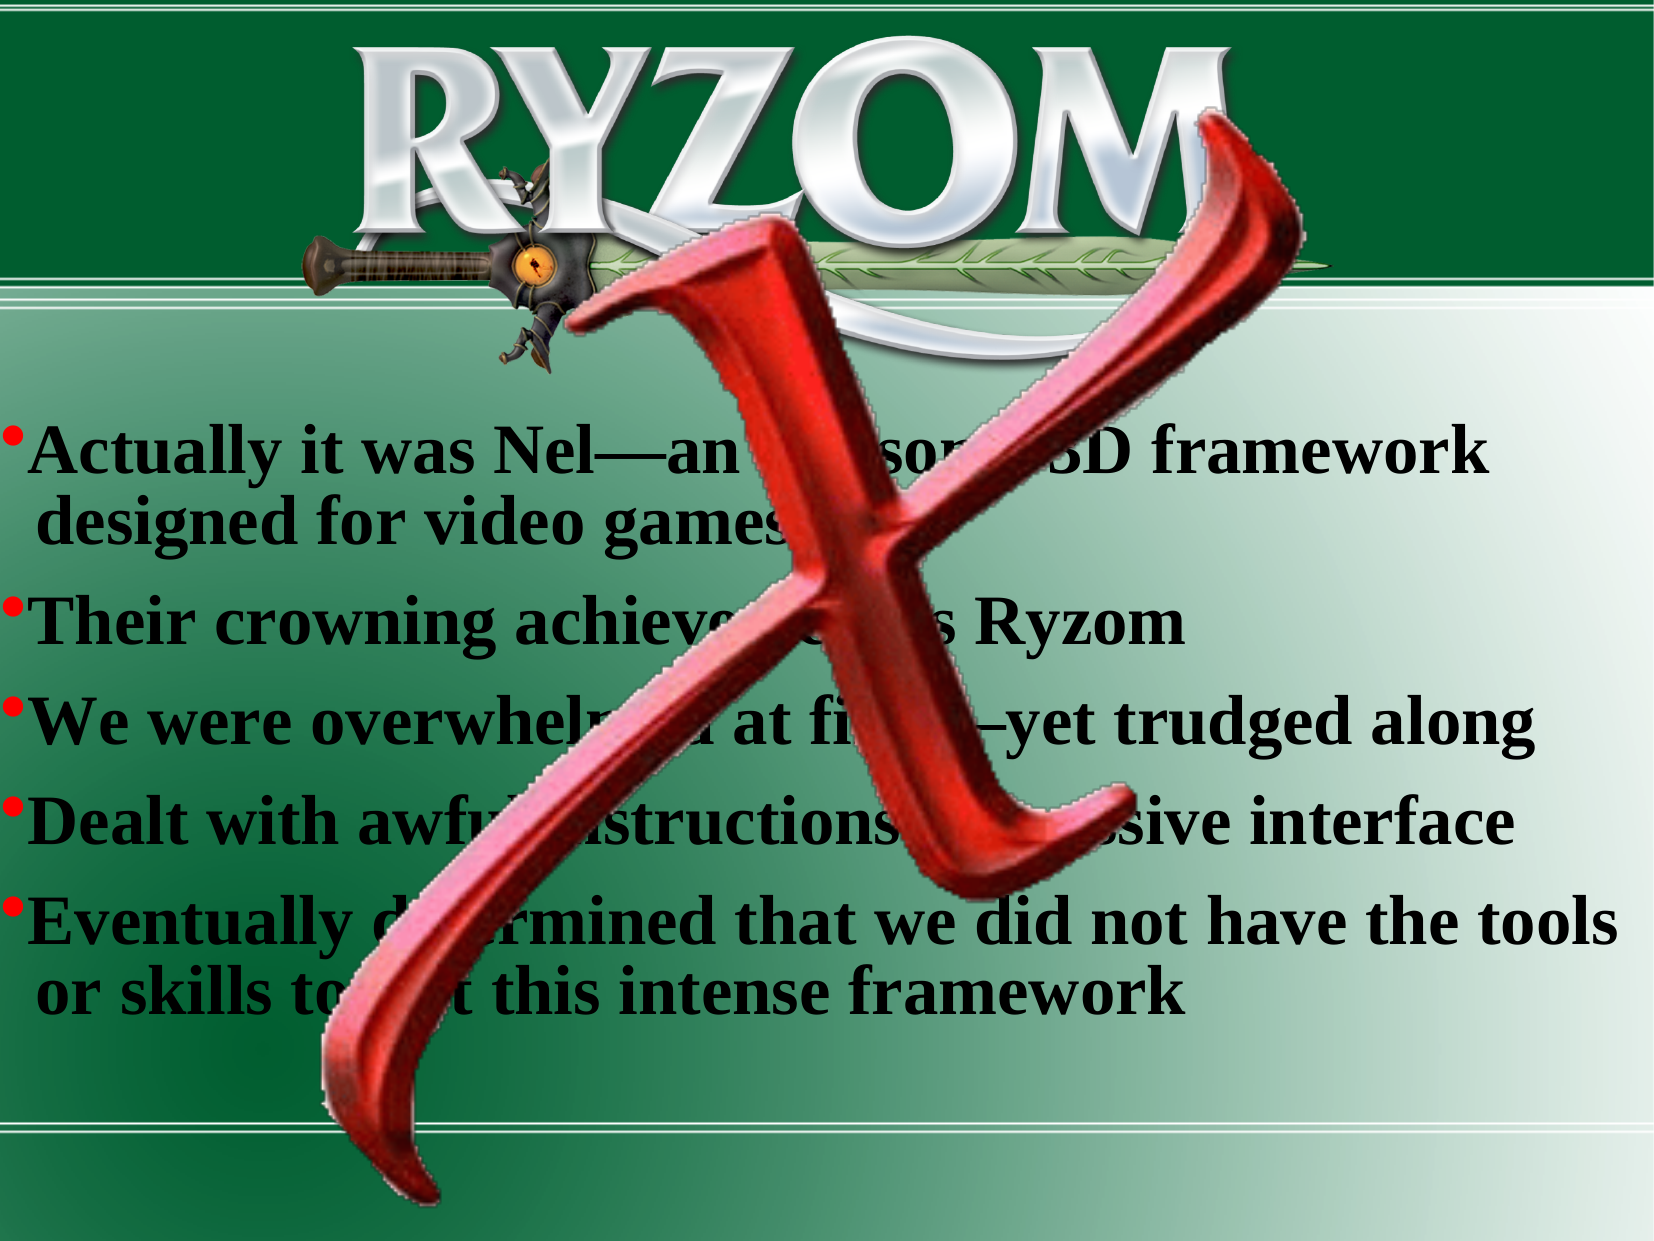

Actually it was Nel—an awesome 3D framework
 designed for video games
Their crowning achievement is Ryzom
We were overwhelmed at first—yet trudged along
Dealt with awful instructions & massive interface
Eventually determined that we did not have the tools
 or skills to test this intense framework